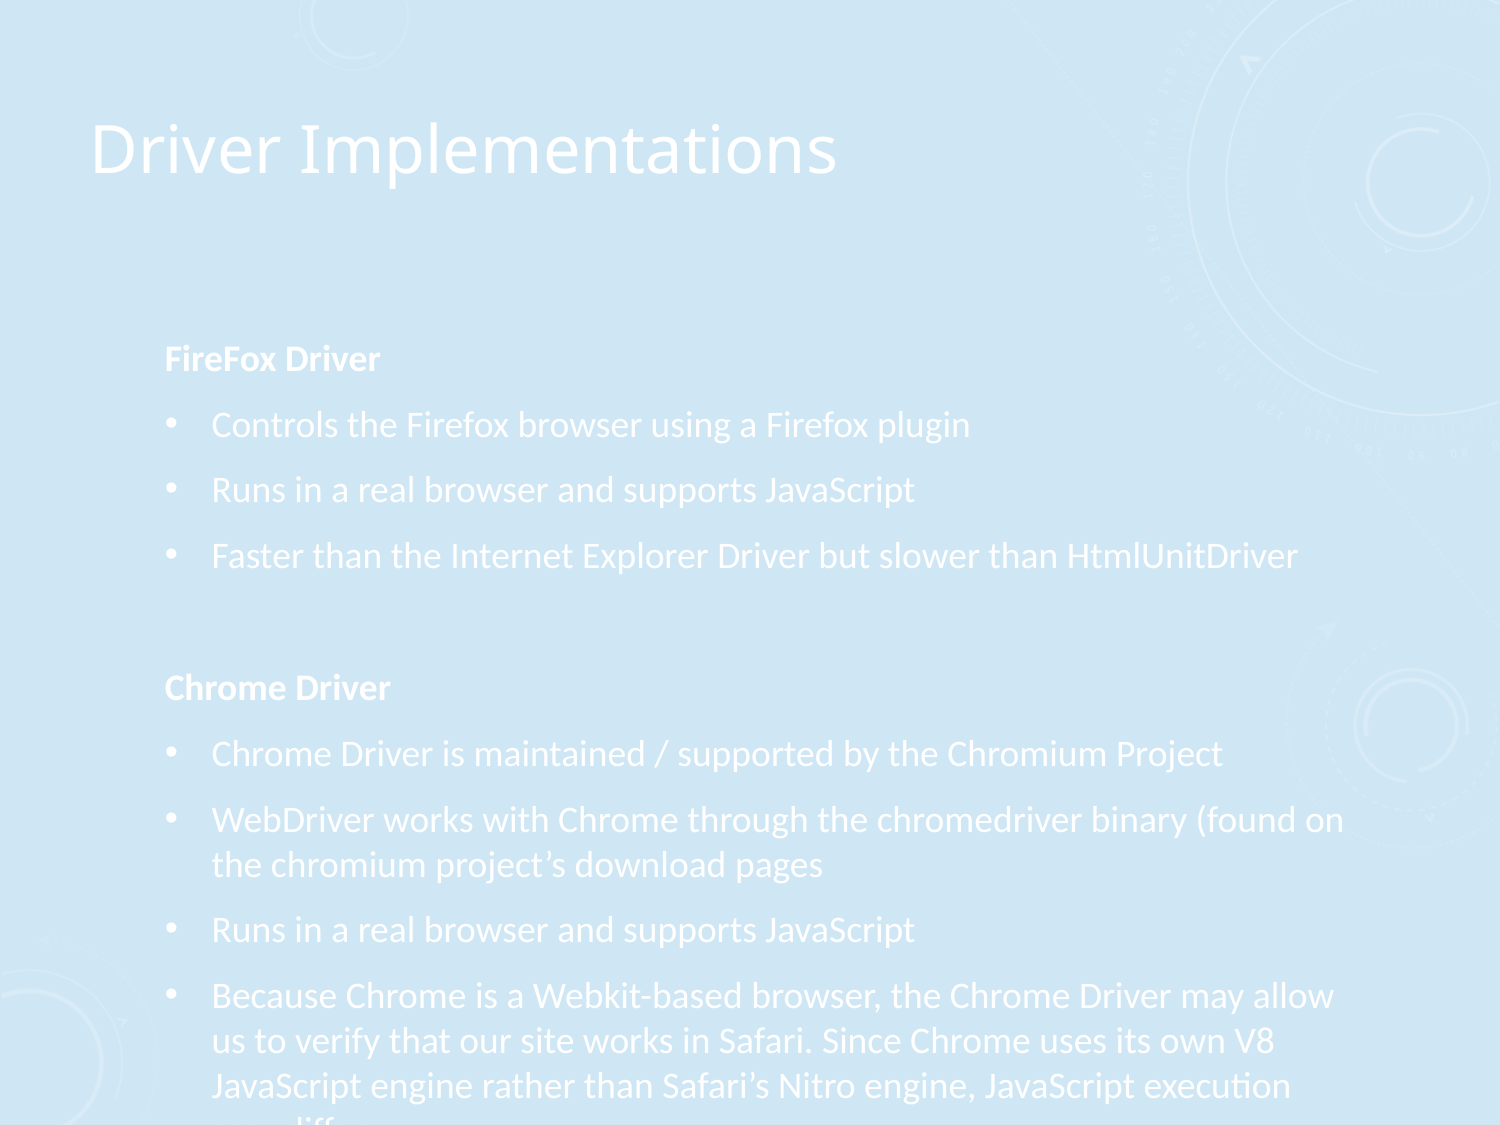

# Driver Implementations
FireFox Driver
Controls the Firefox browser using a Firefox plugin
Runs in a real browser and supports JavaScript
Faster than the Internet Explorer Driver but slower than HtmlUnitDriver
Chrome Driver
Chrome Driver is maintained / supported by the Chromium Project
WebDriver works with Chrome through the chromedriver binary (found on the chromium project’s download pages
Runs in a real browser and supports JavaScript
Because Chrome is a Webkit-based browser, the Chrome Driver may allow us to verify that our site works in Safari. Since Chrome uses its own V8 JavaScript engine rather than Safari’s Nitro engine, JavaScript execution may differ